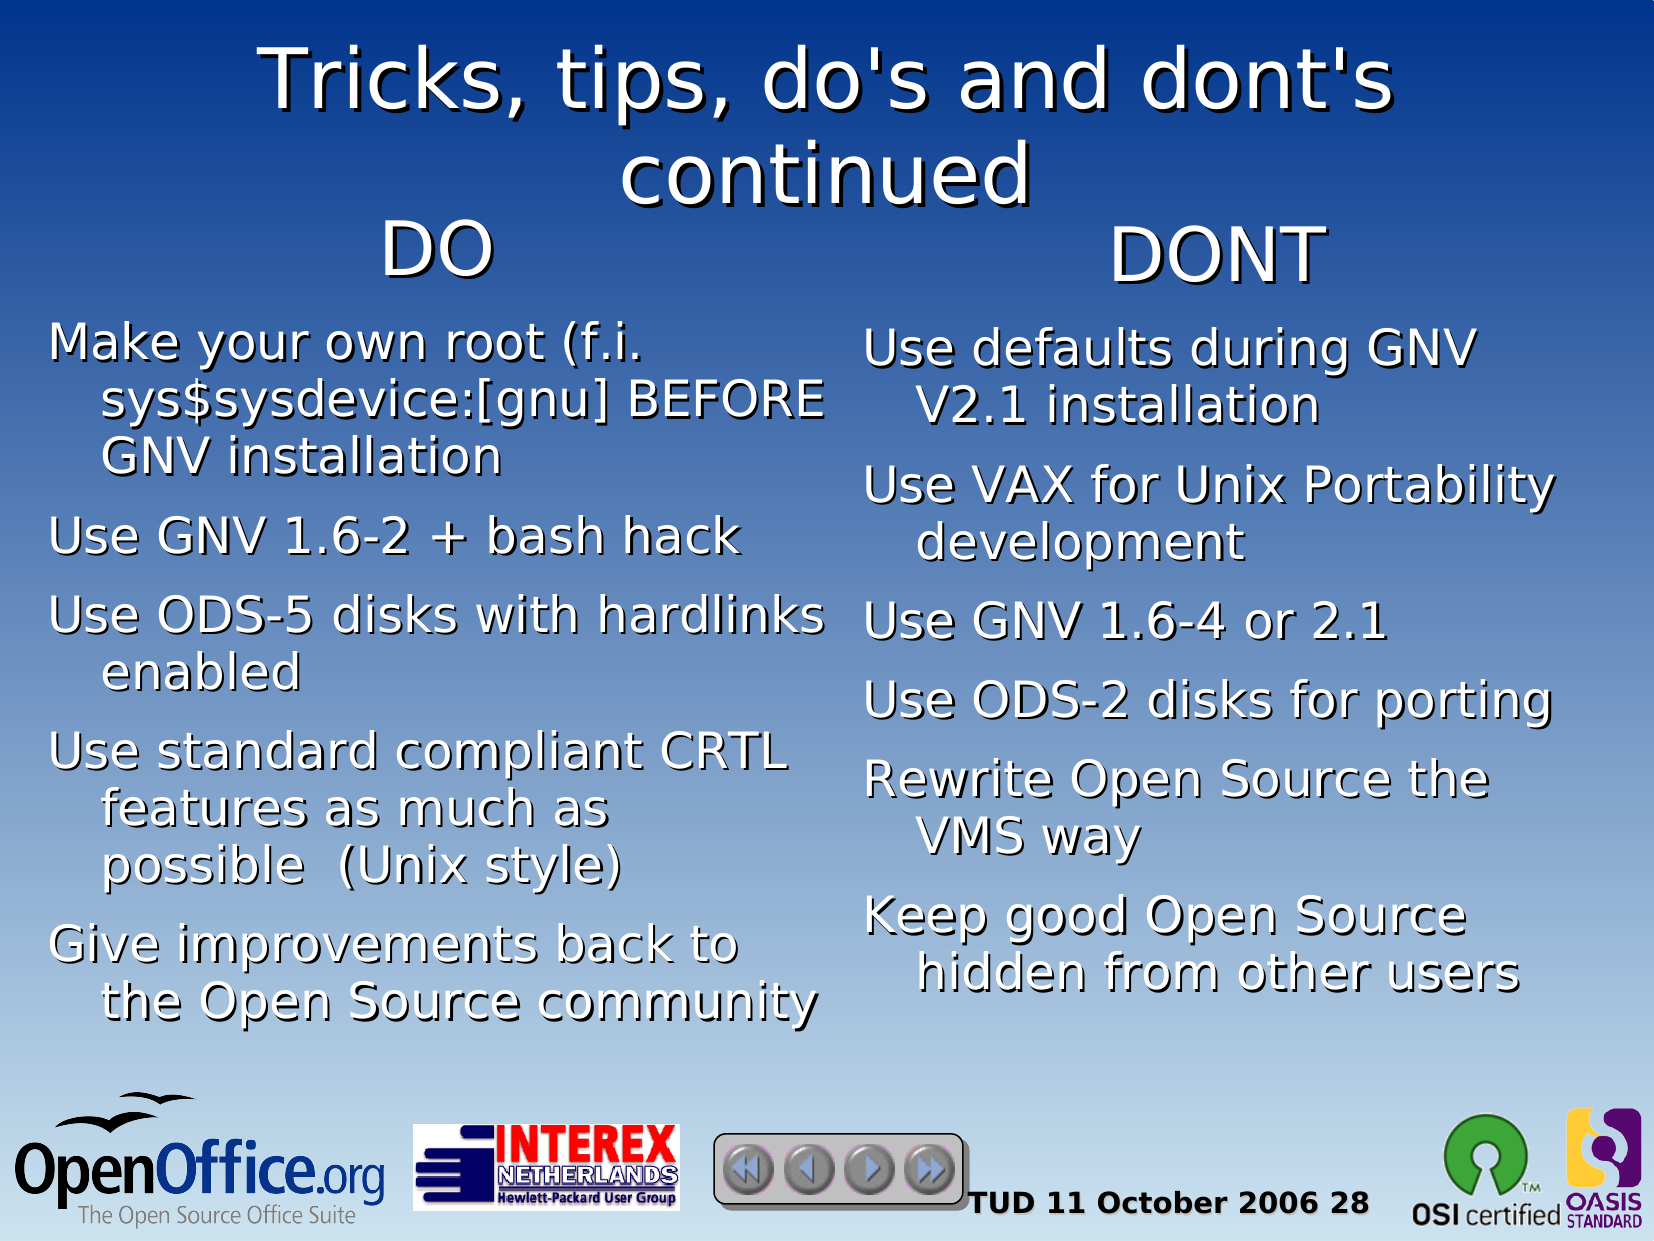

# Tricks, tips, do's and dont's continued
DO
Make your own root (f.i. sys$sysdevice:[gnu] BEFORE GNV installation
Use GNV 1.6-2 + bash hack
Use ODS-5 disks with hardlinks enabled
Use standard compliant CRTL features as much as possible (Unix style)
Give improvements back to the Open Source community
DONT
Use defaults during GNV V2.1 installation
Use VAX for Unix Portability development
Use GNV 1.6-4 or 2.1
Use ODS-2 disks for porting
Rewrite Open Source the VMS way
Keep good Open Source hidden from other users
TUD 11 October 2006